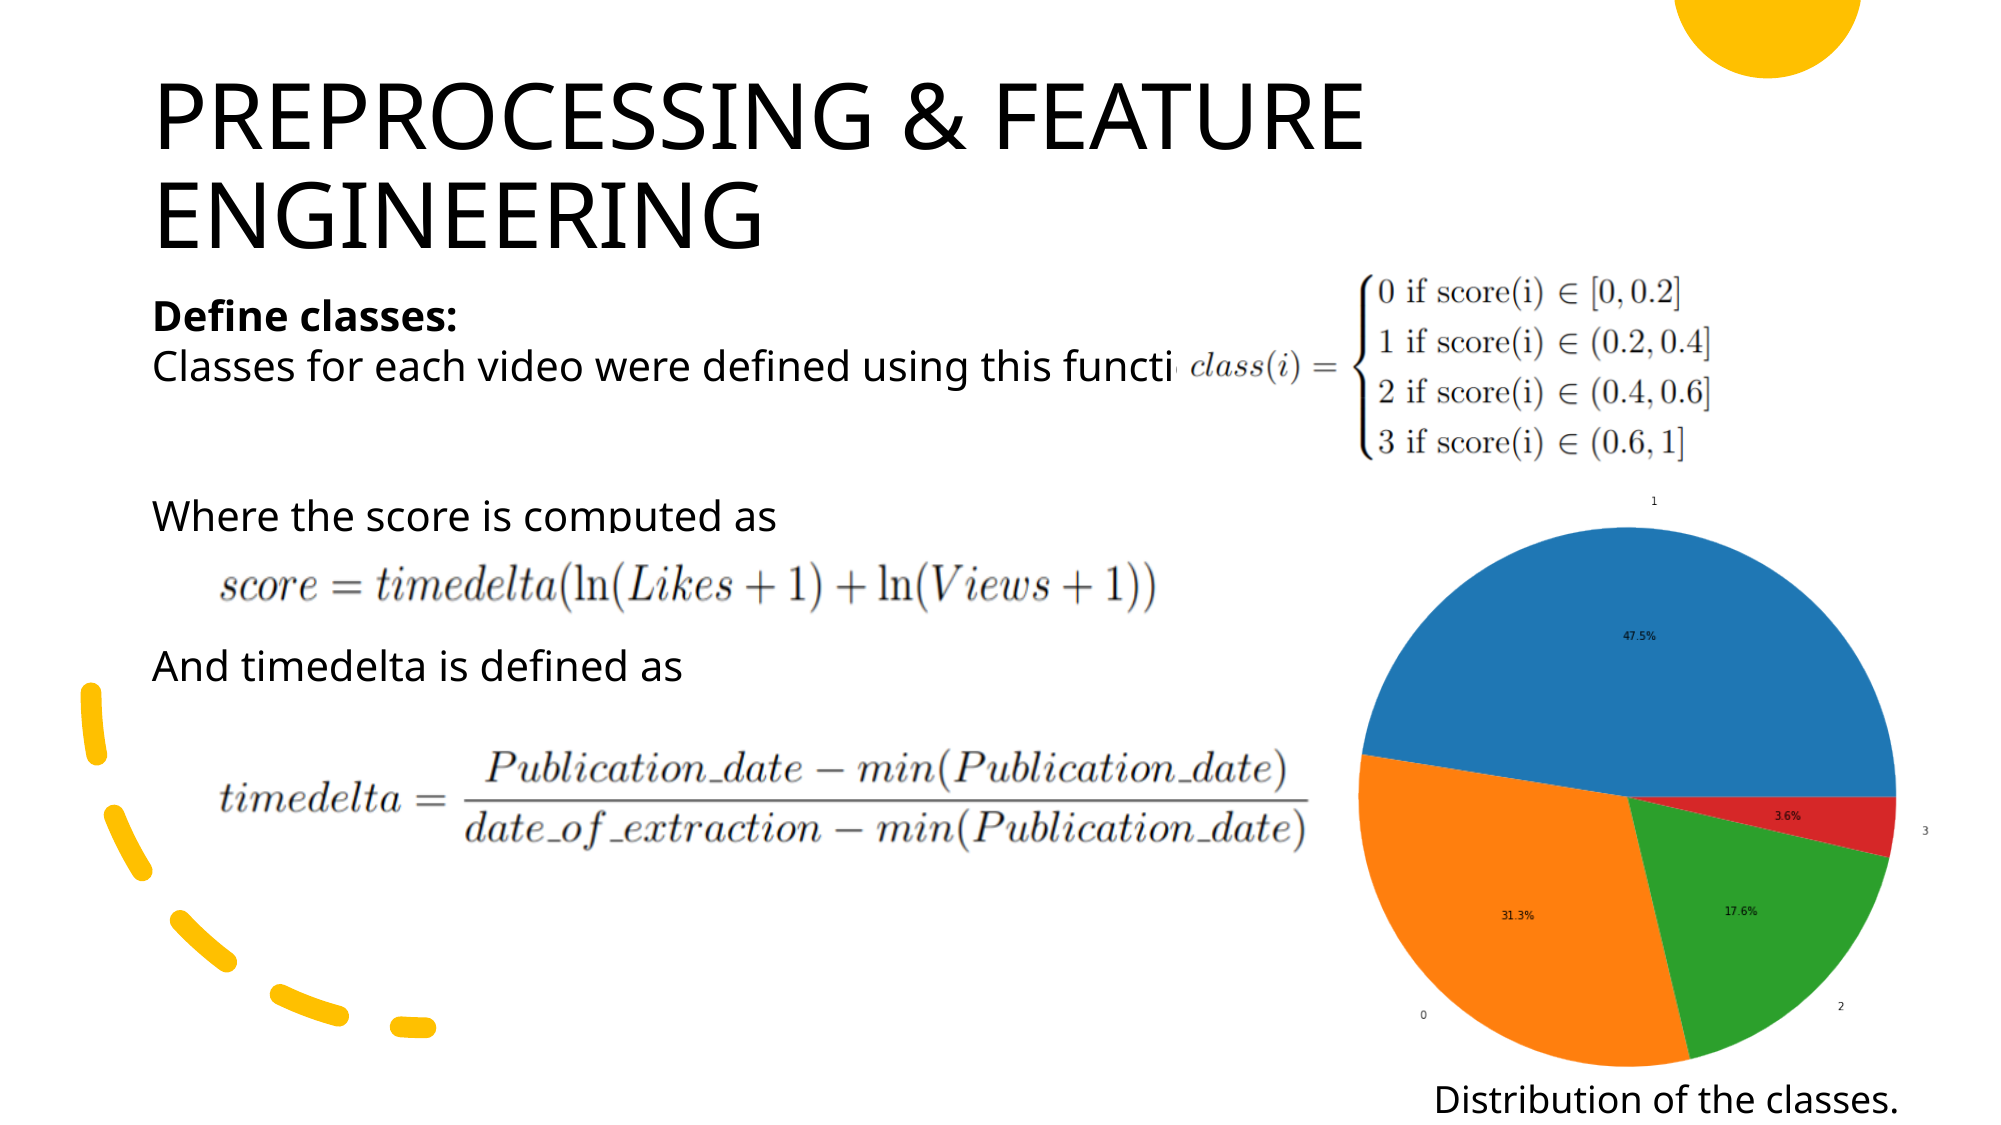

PREPROCESSING & FEATURE ENGINEERING
Define classes:
Classes for each video were defined using this function
Where the score is computed as
And timedelta is defined as
Distribution of the classes.